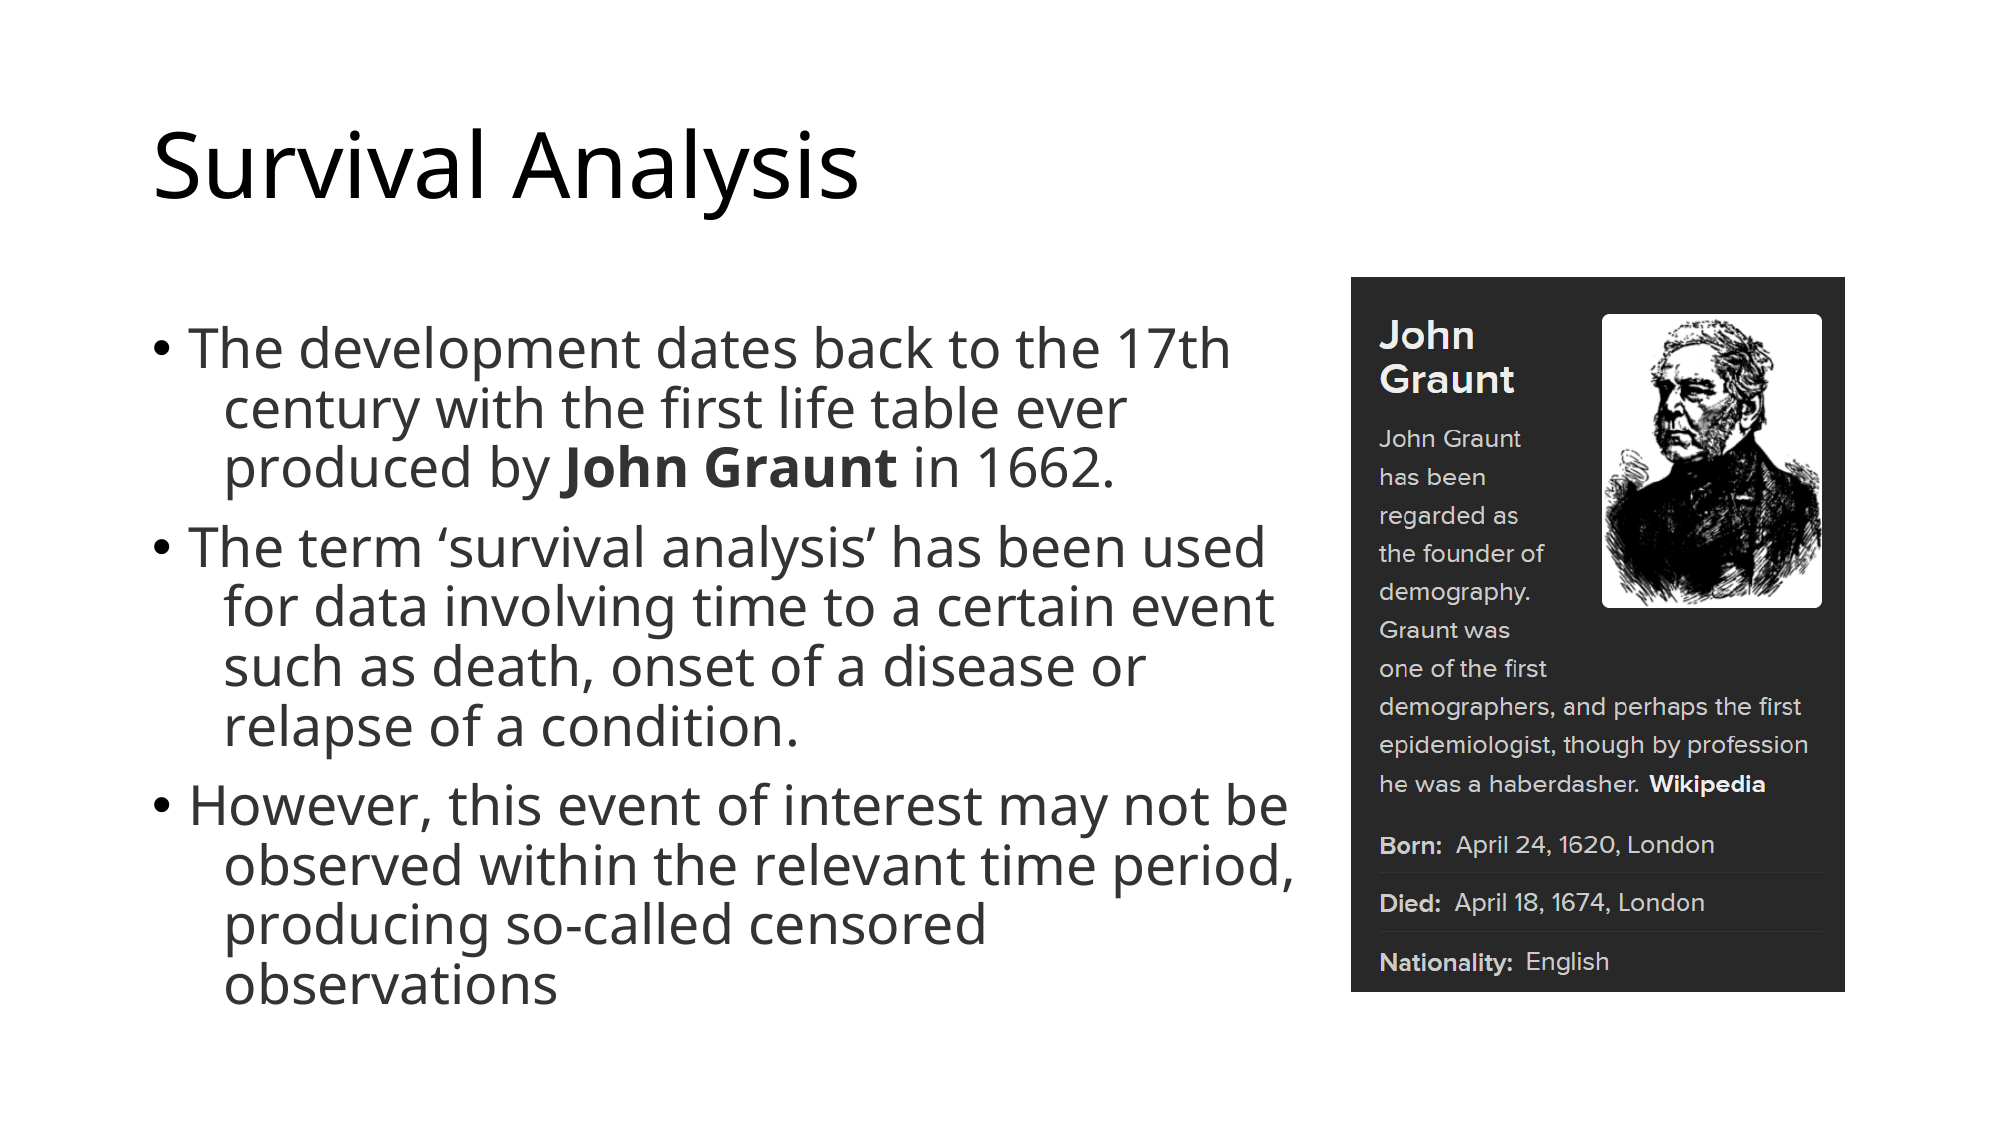

# Survival Analysis
The development dates back to the 17th century with the first life table ever produced by John Graunt in 1662.
The term ‘survival analysis’ has been used for data involving time to a certain event such as death, onset of a disease or relapse of a condition.
However, this event of interest may not be observed within the relevant time period, producing so-called censored observations